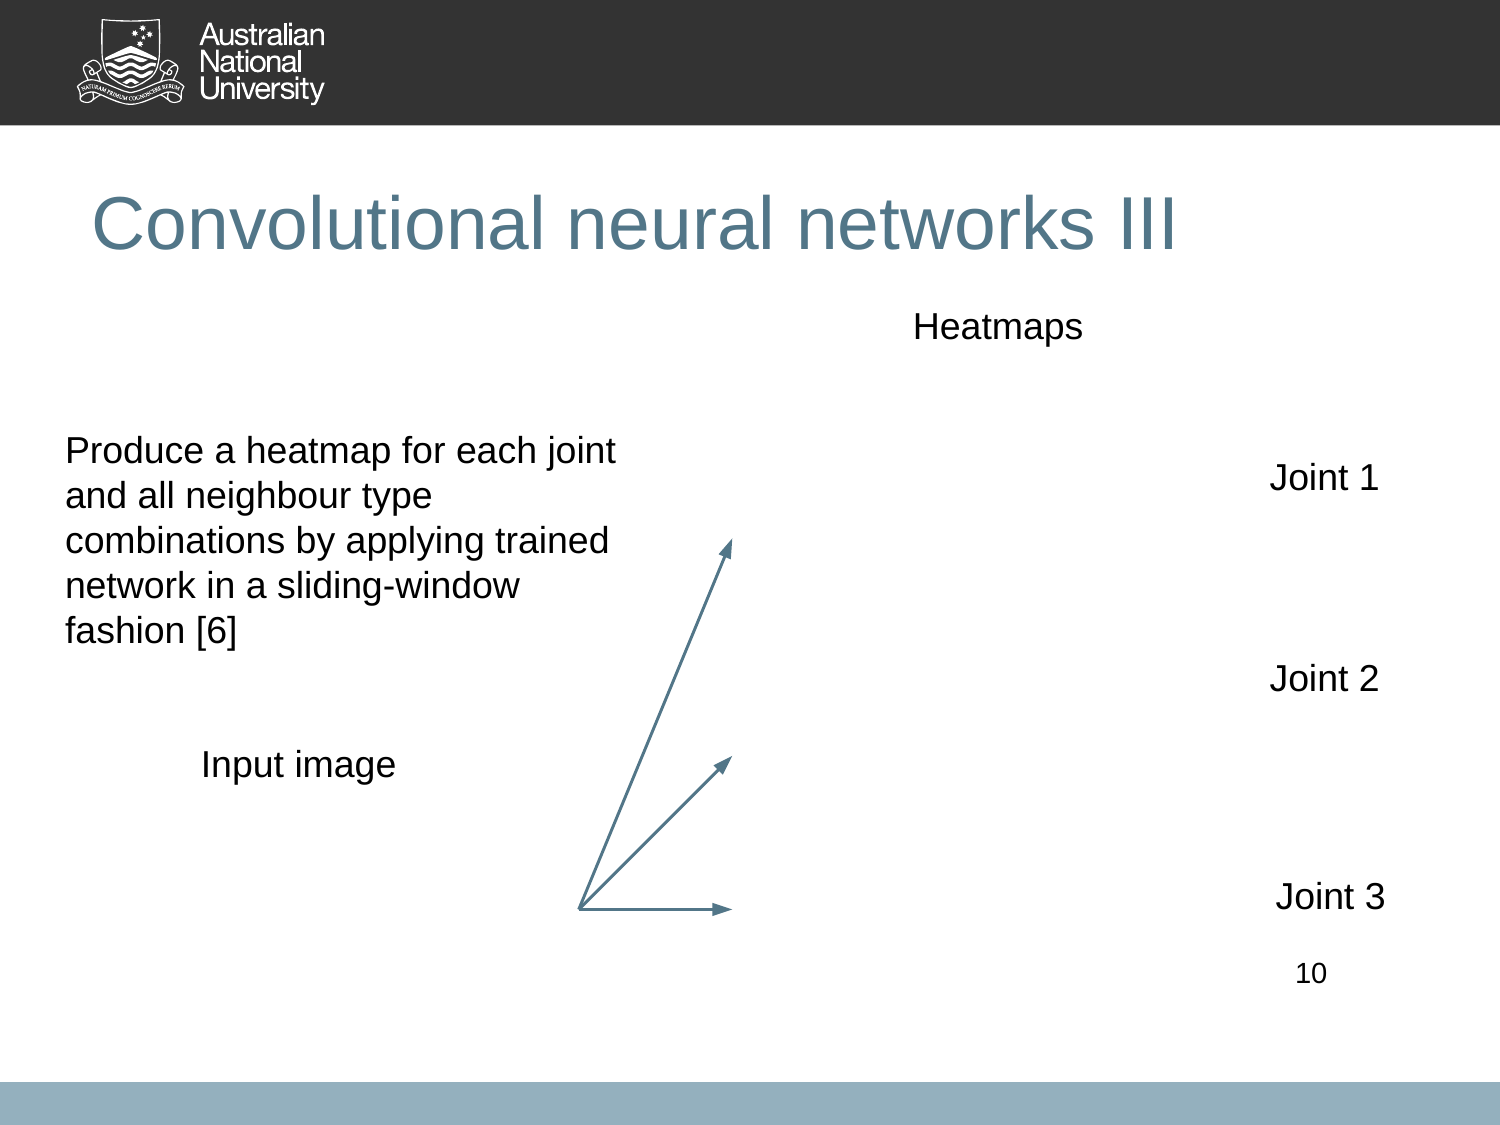

# Convolutional neural networks III
Heatmaps
Produce a heatmap for each joint and all neighbour type combinations by applying trained network in a sliding-window fashion [6]
Joint 1
Joint 2
Input image
Joint 3